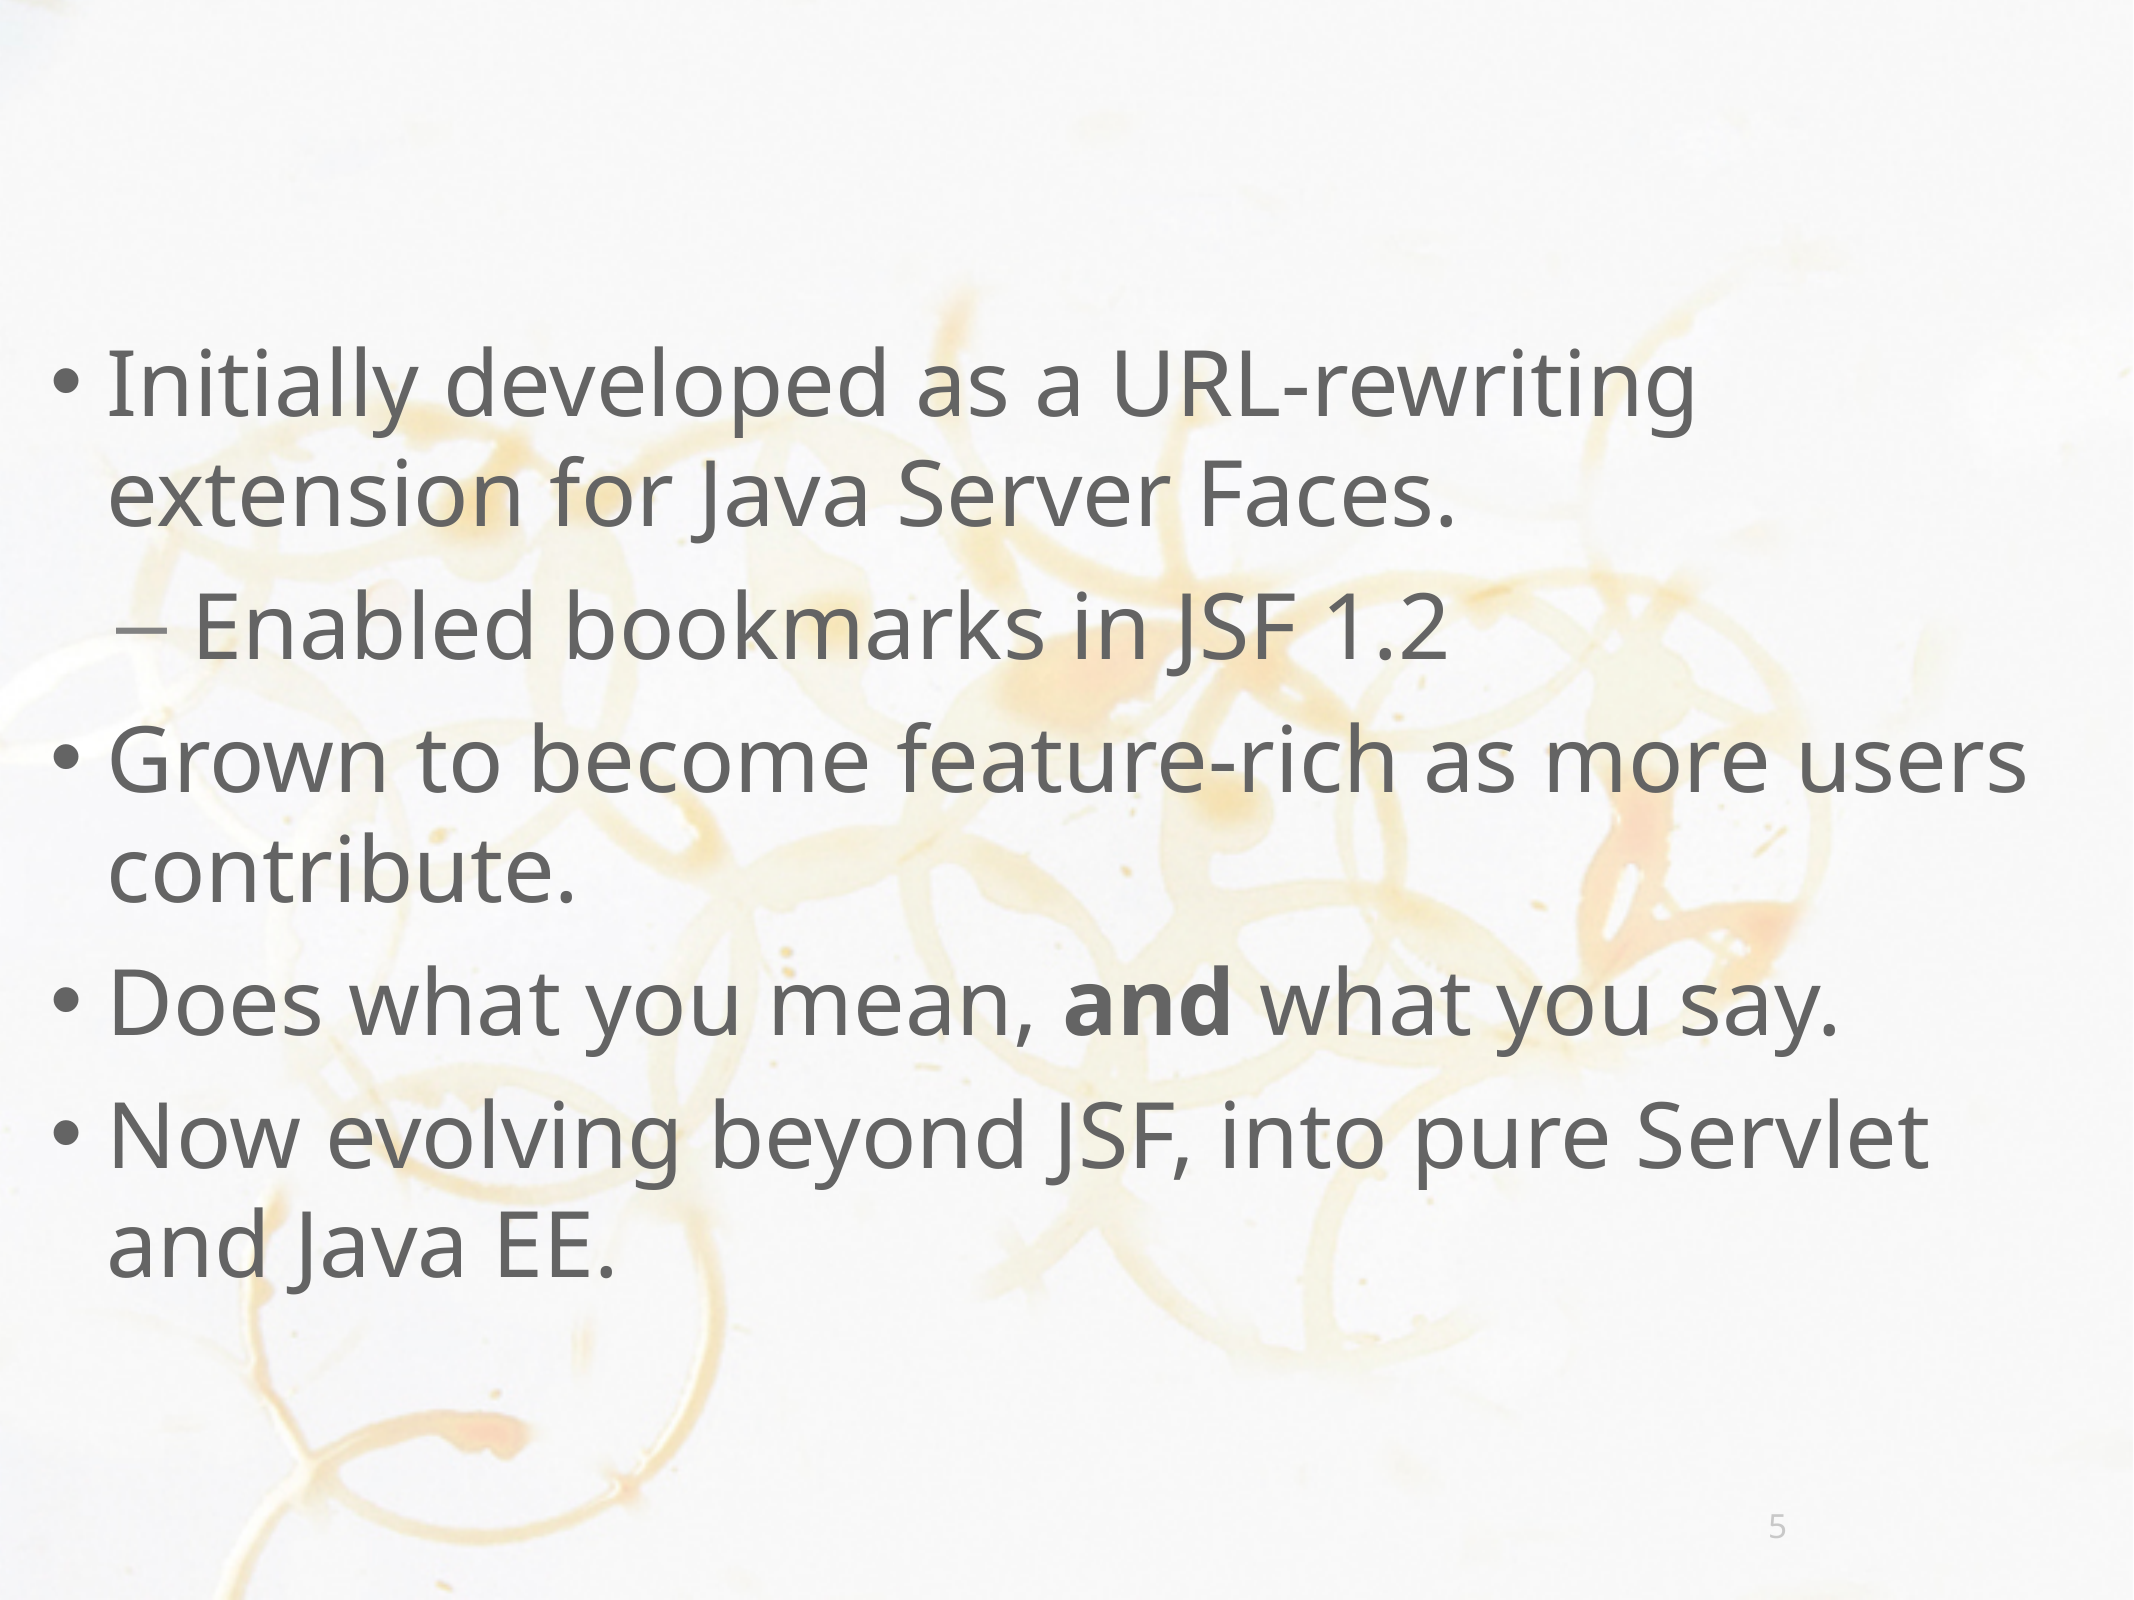

# Initially developed as a URL-rewriting extension for Java Server Faces.
 Enabled bookmarks in JSF 1.2
Grown to become feature-rich as more users contribute.
Does what you mean, and what you say.
Now evolving beyond JSF, into pure Servlet and Java EE.
5